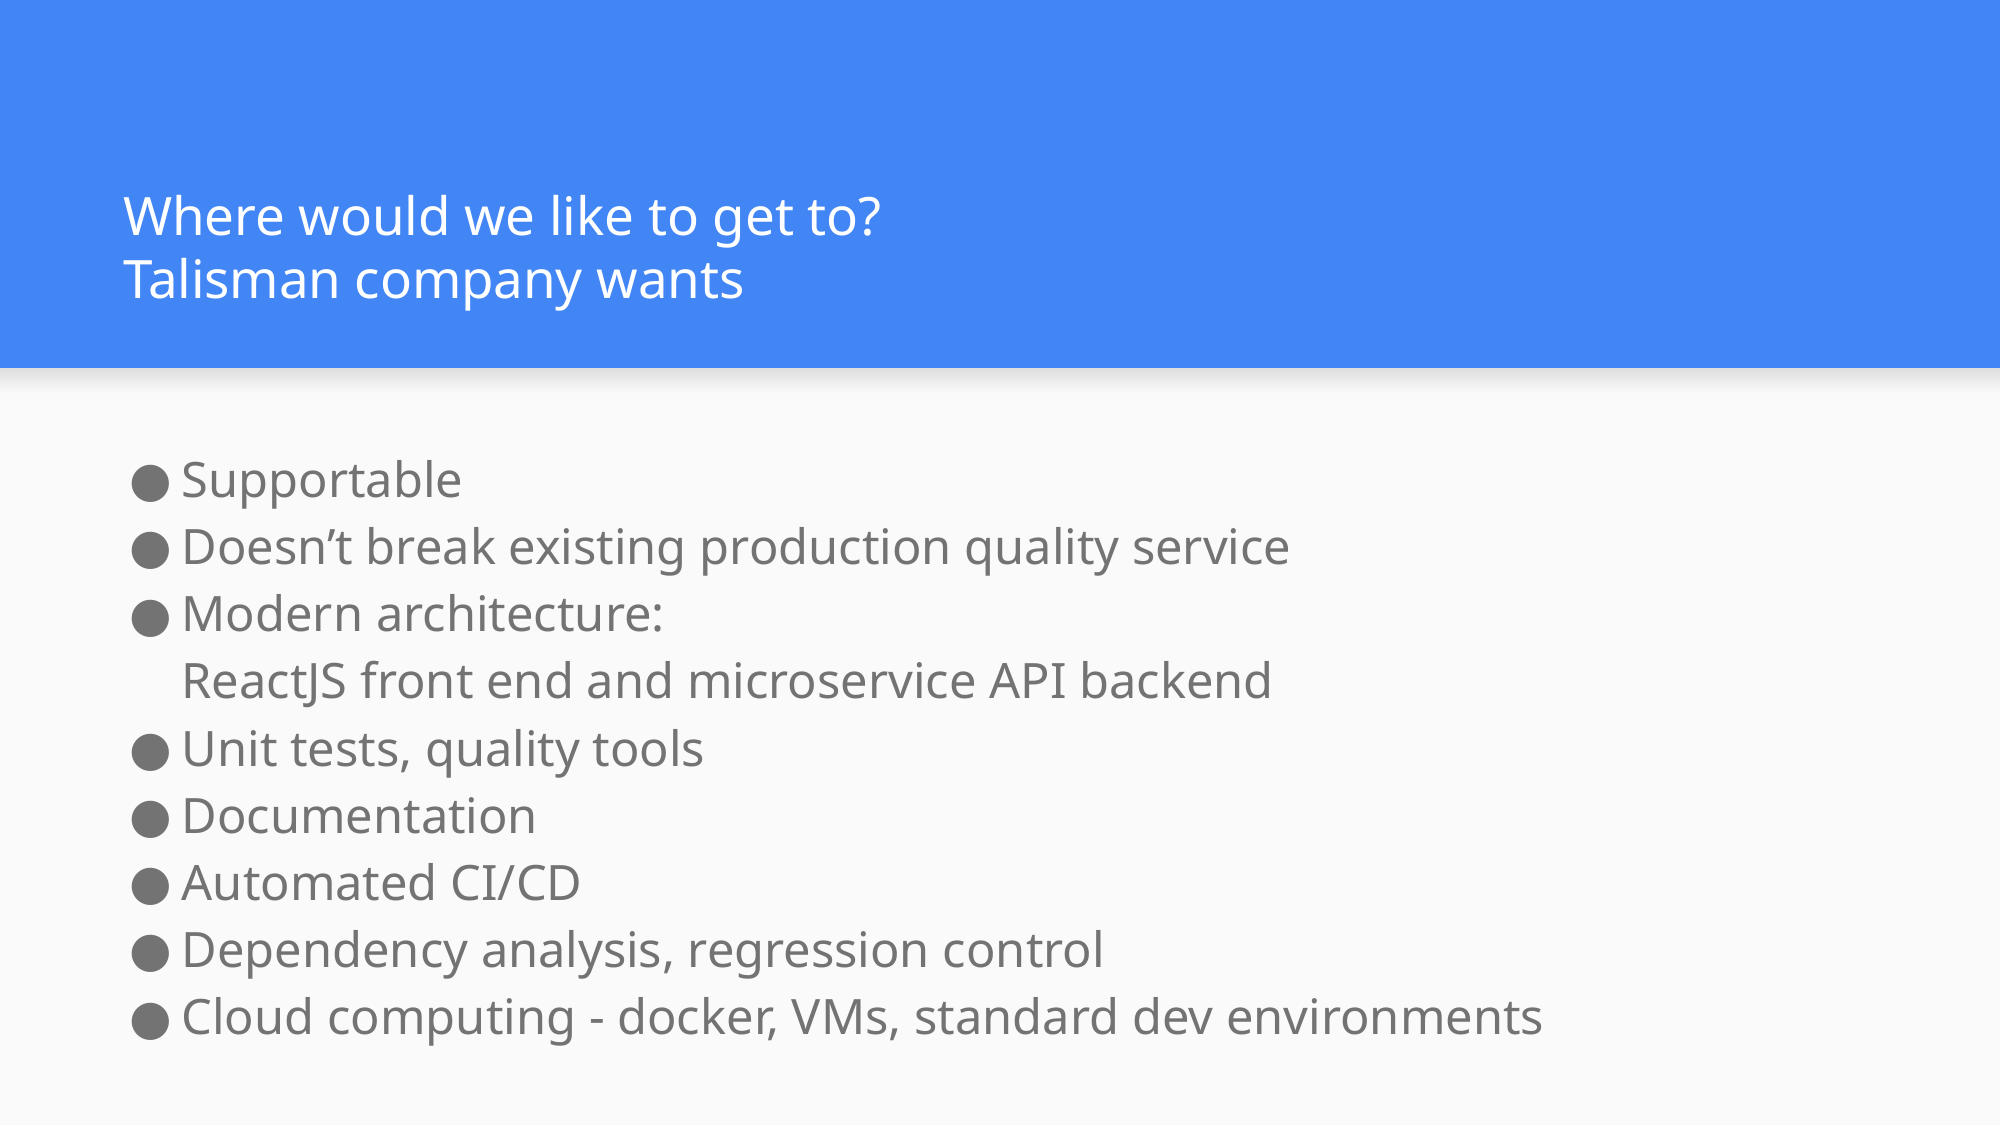

# Where would we like to get to? Talisman company wants
Supportable
Doesn’t break existing production quality service
Modern architecture:
ReactJS front end and microservice API backend
Unit tests, quality tools
Documentation
Automated CI/CD
Dependency analysis, regression control
Cloud computing - docker, VMs, standard dev environments